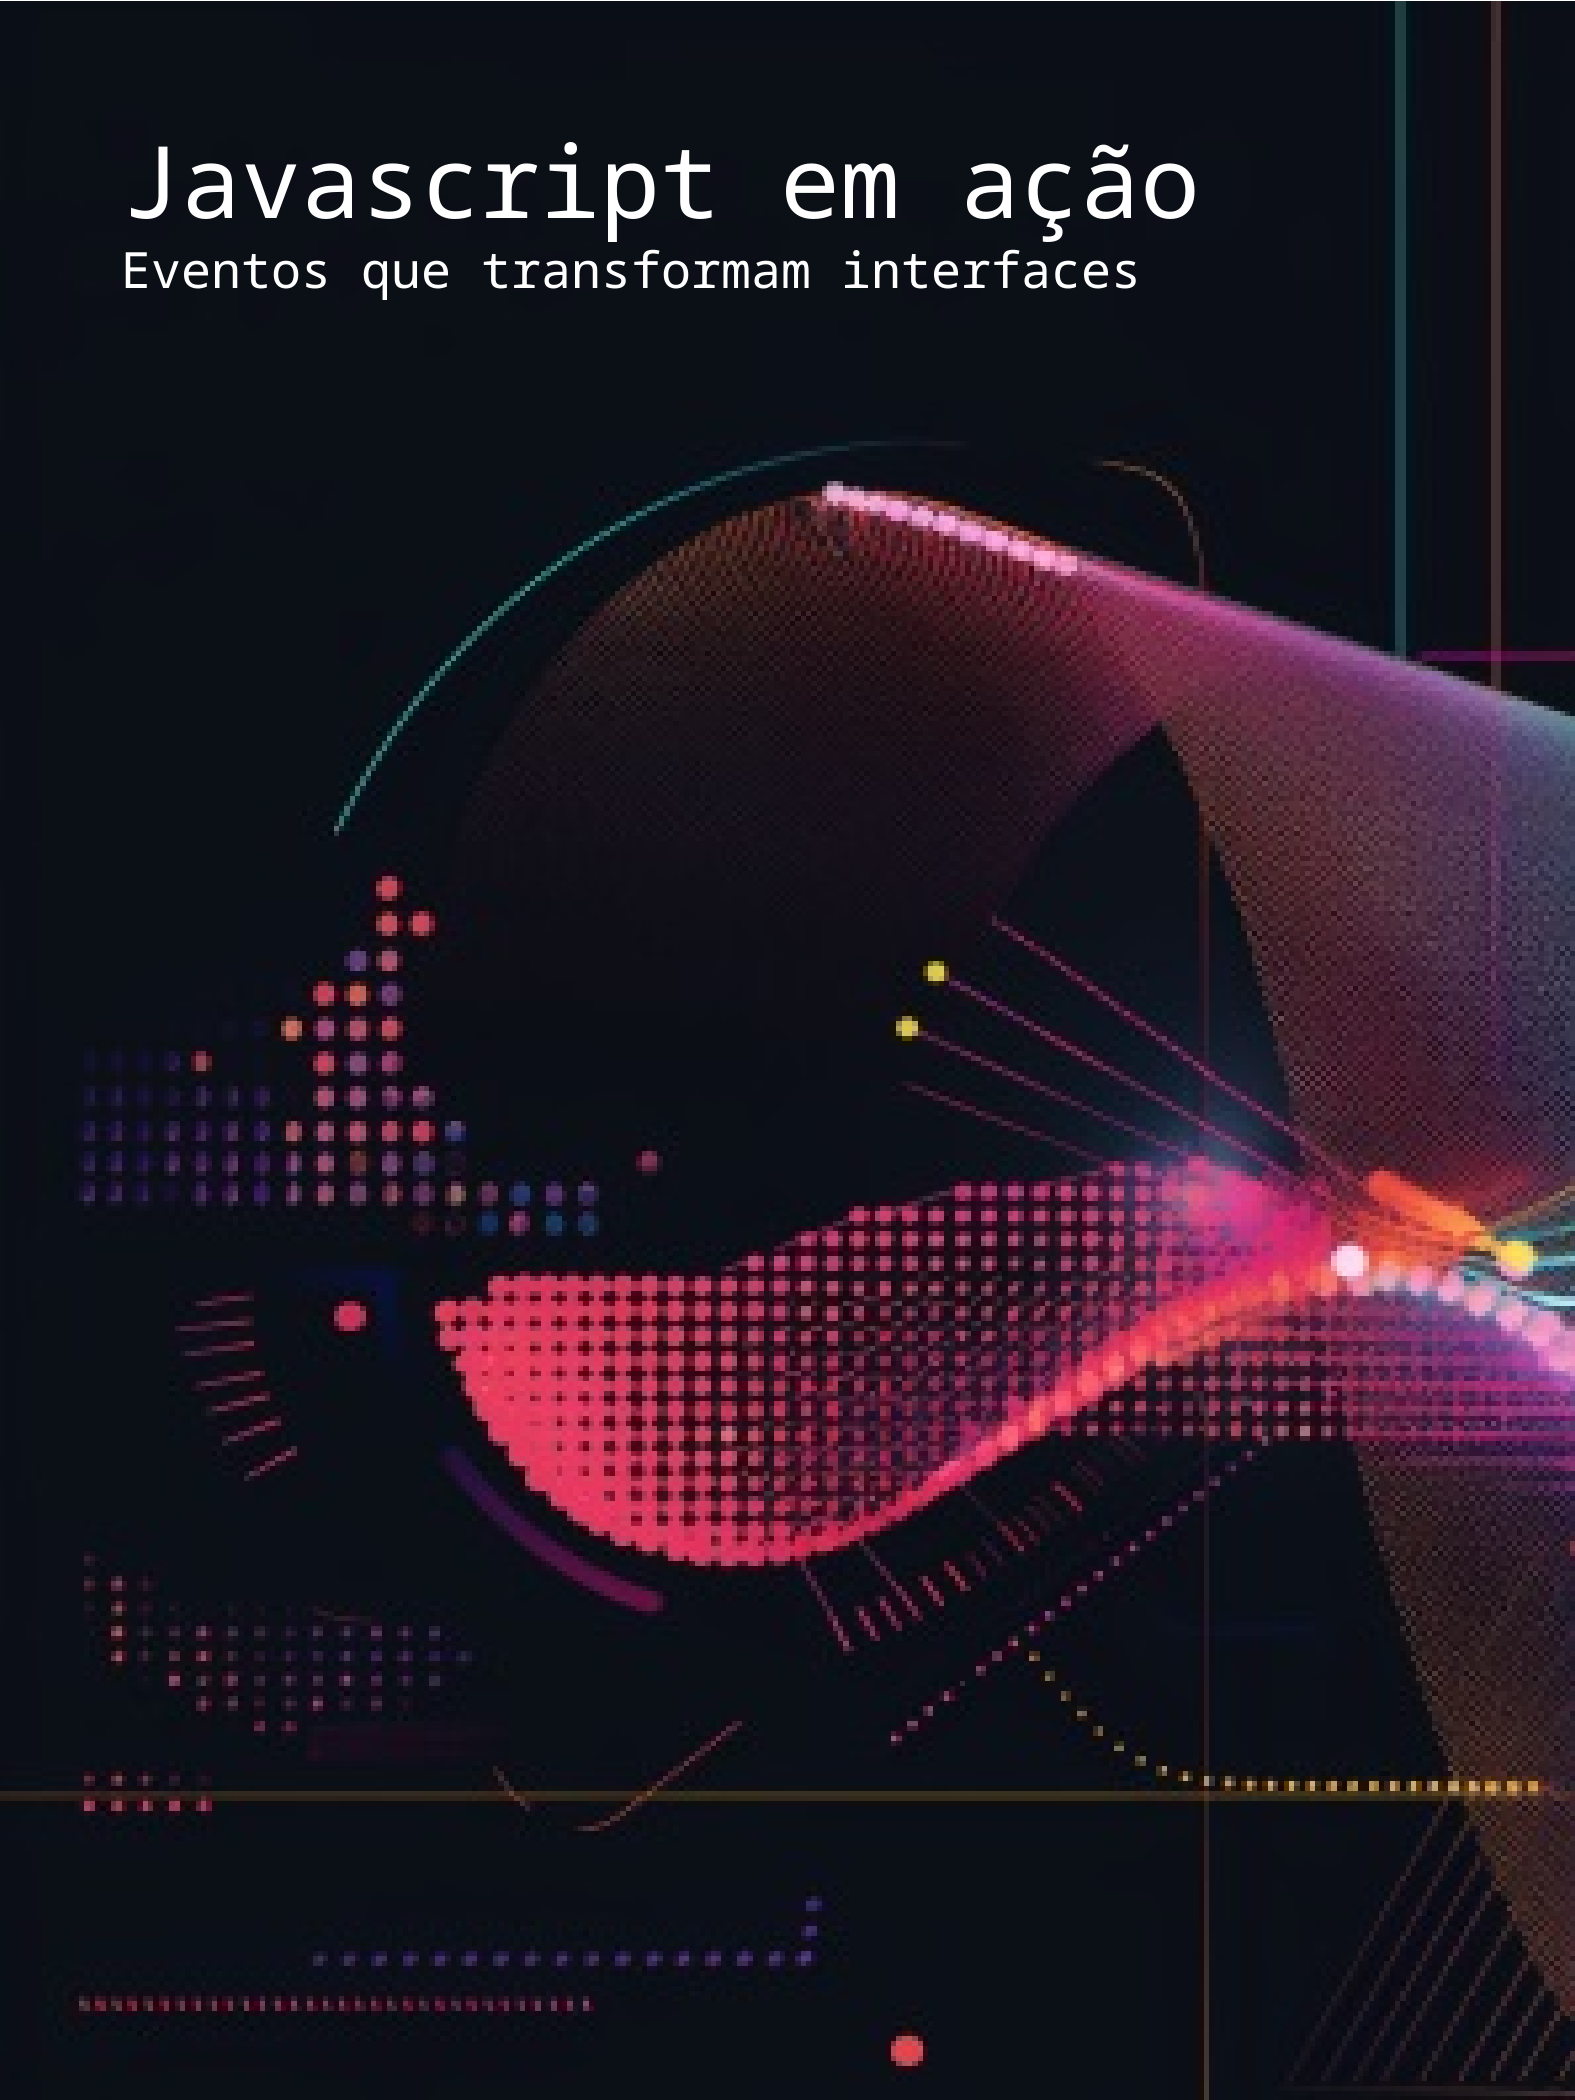

Javascript em ação
Eventos que transformam interfaces